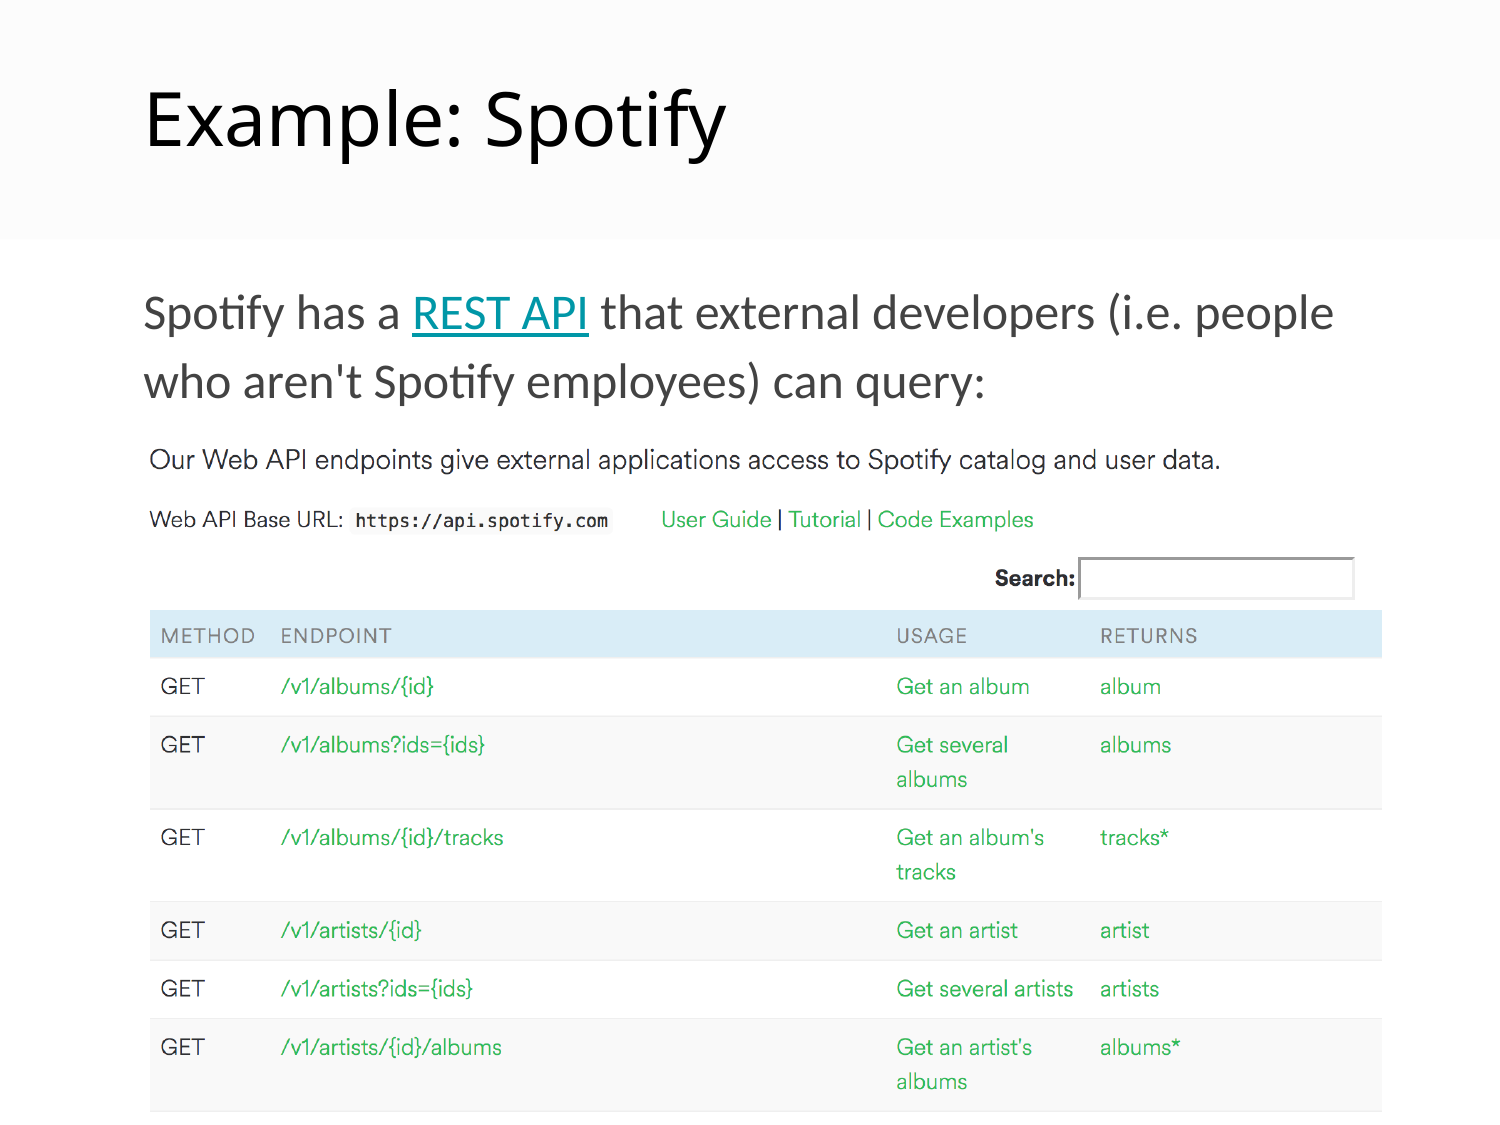

# Example: Spotify
Spotify has a REST API that external developers (i.e. people who aren't Spotify employees) can query: